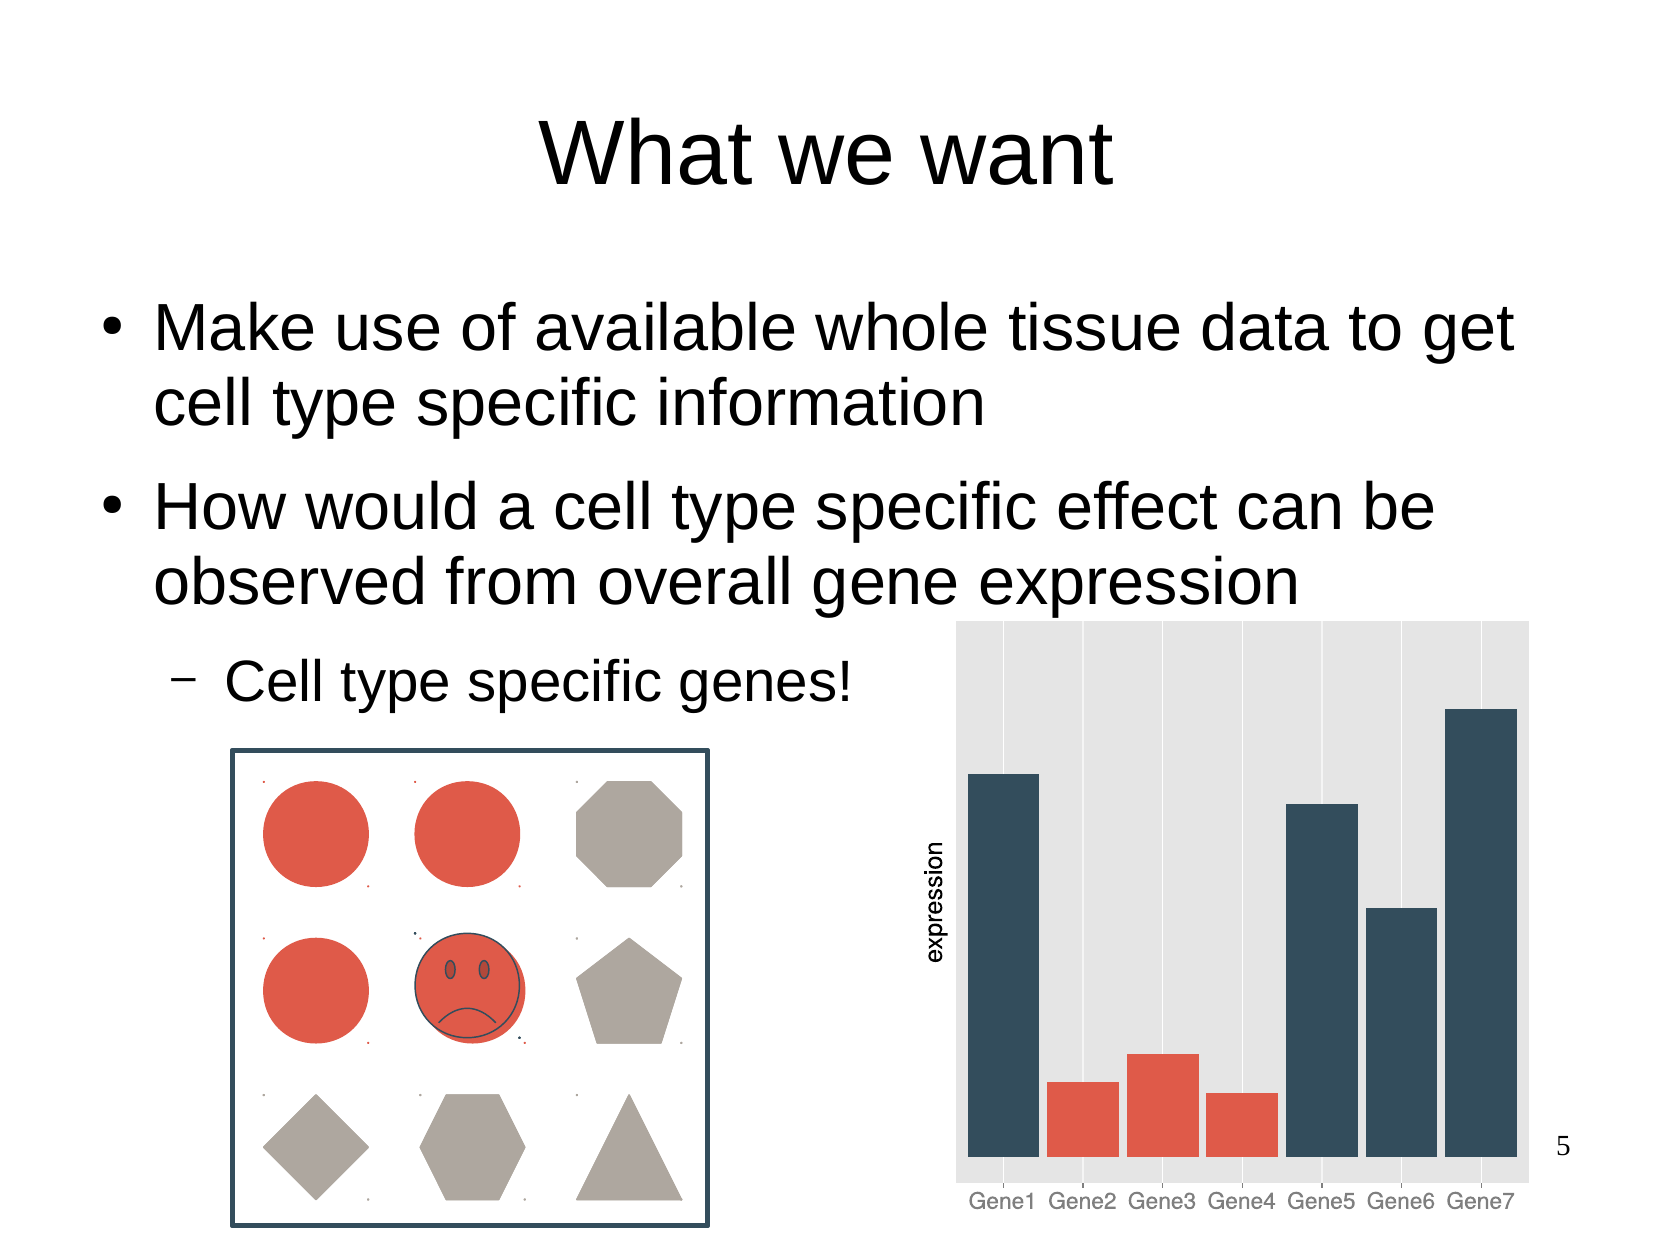

# What we want
Make use of available whole tissue data to get cell type specific information
How would a cell type specific effect can be observed from overall gene expression
Cell type specific genes!
5